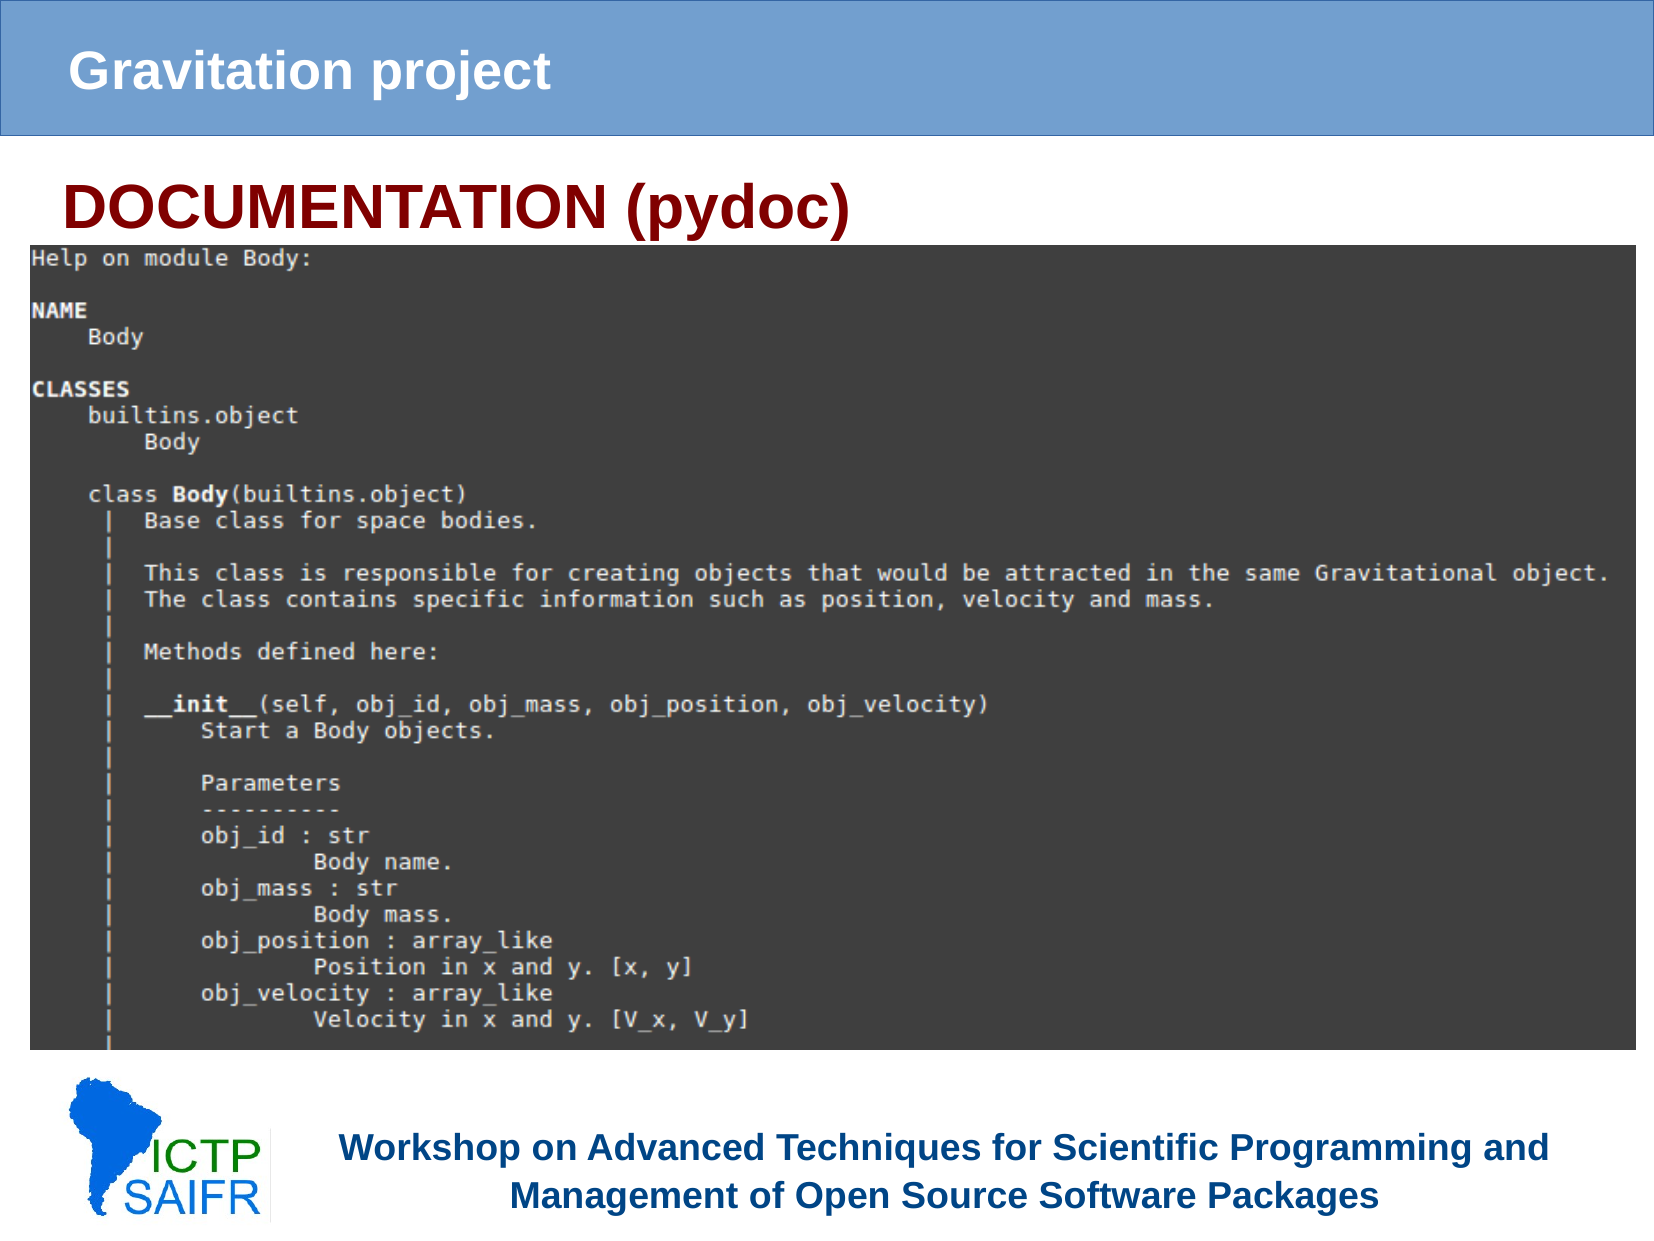

Gravitation project
DOCUMENTATION (pydoc)
Workshop on Advanced Techniques for Scientific Programming and Management of Open Source Software Packages